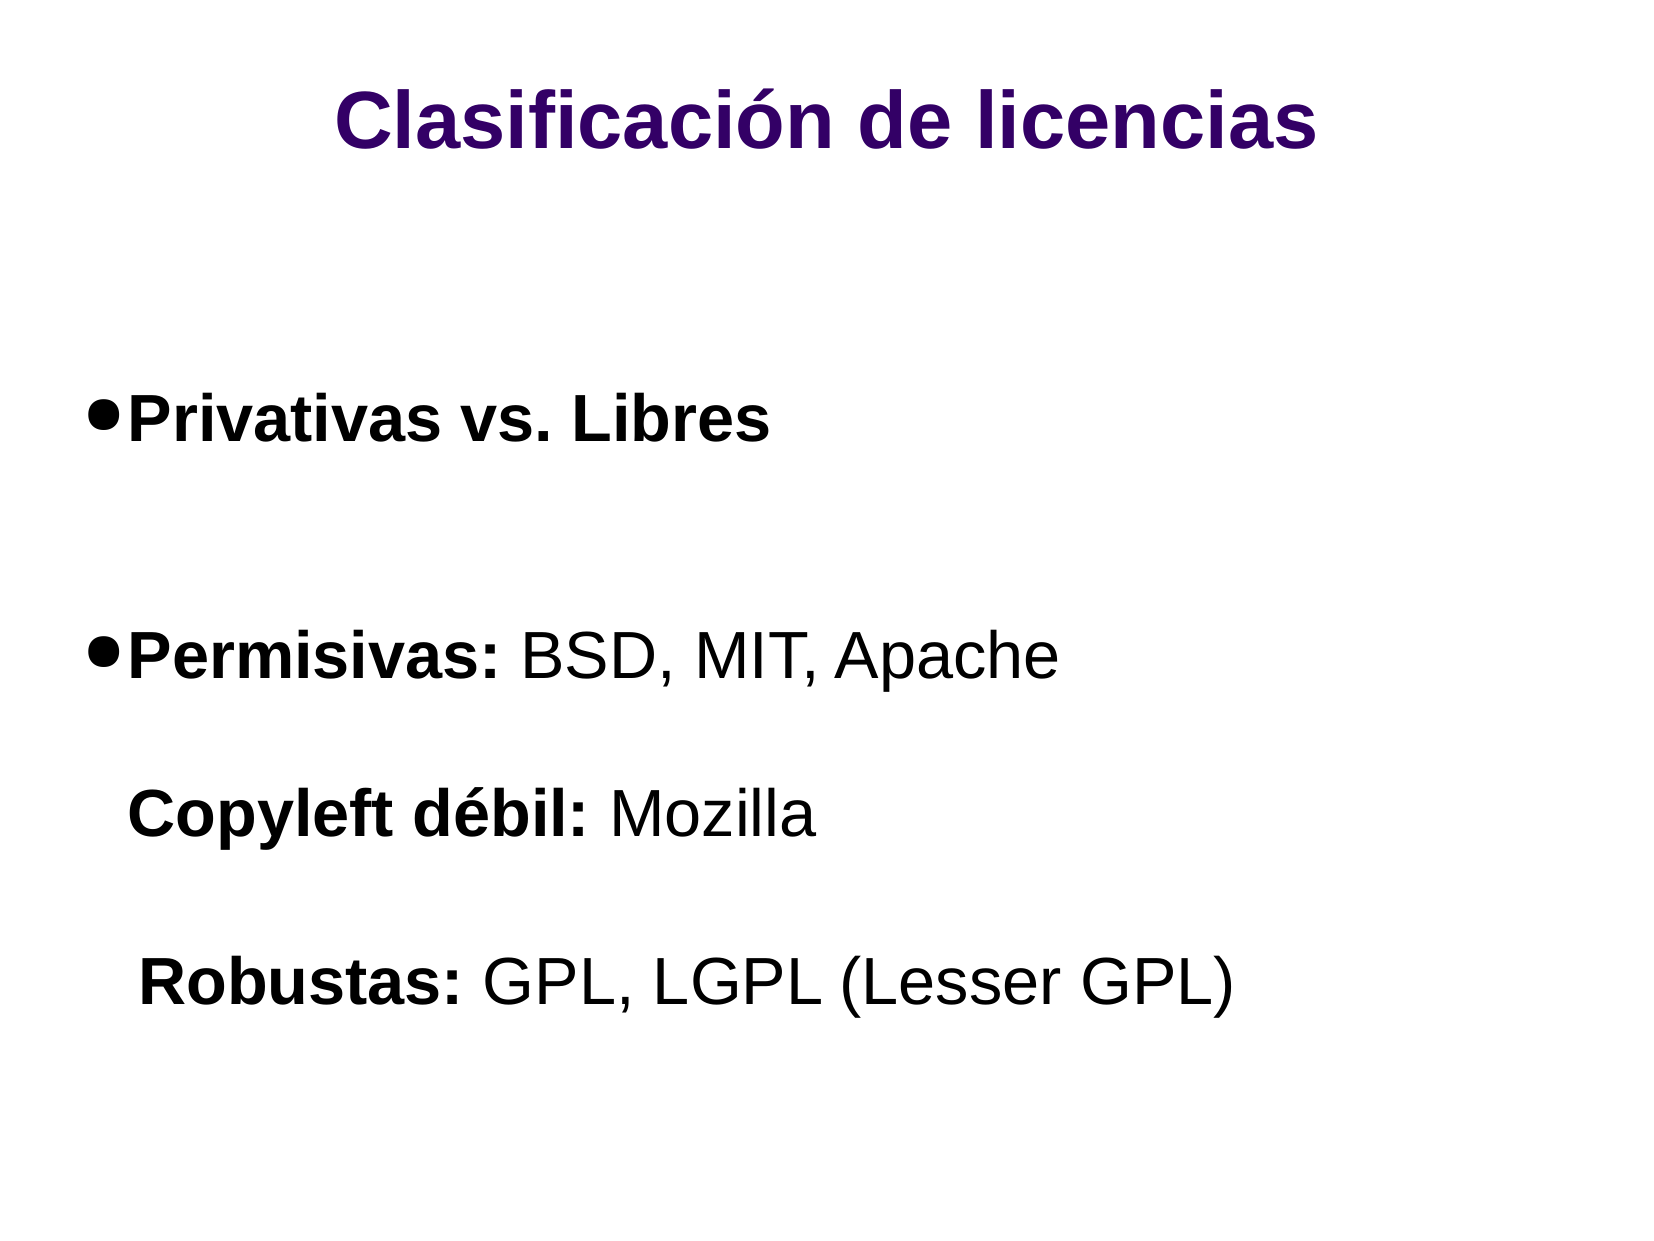

# Clasificación de licencias
Privativas vs. Libres
Permisivas: BSD, MIT, Apache
Copyleft débil: Mozilla
 Robustas: GPL, LGPL (Lesser GPL)